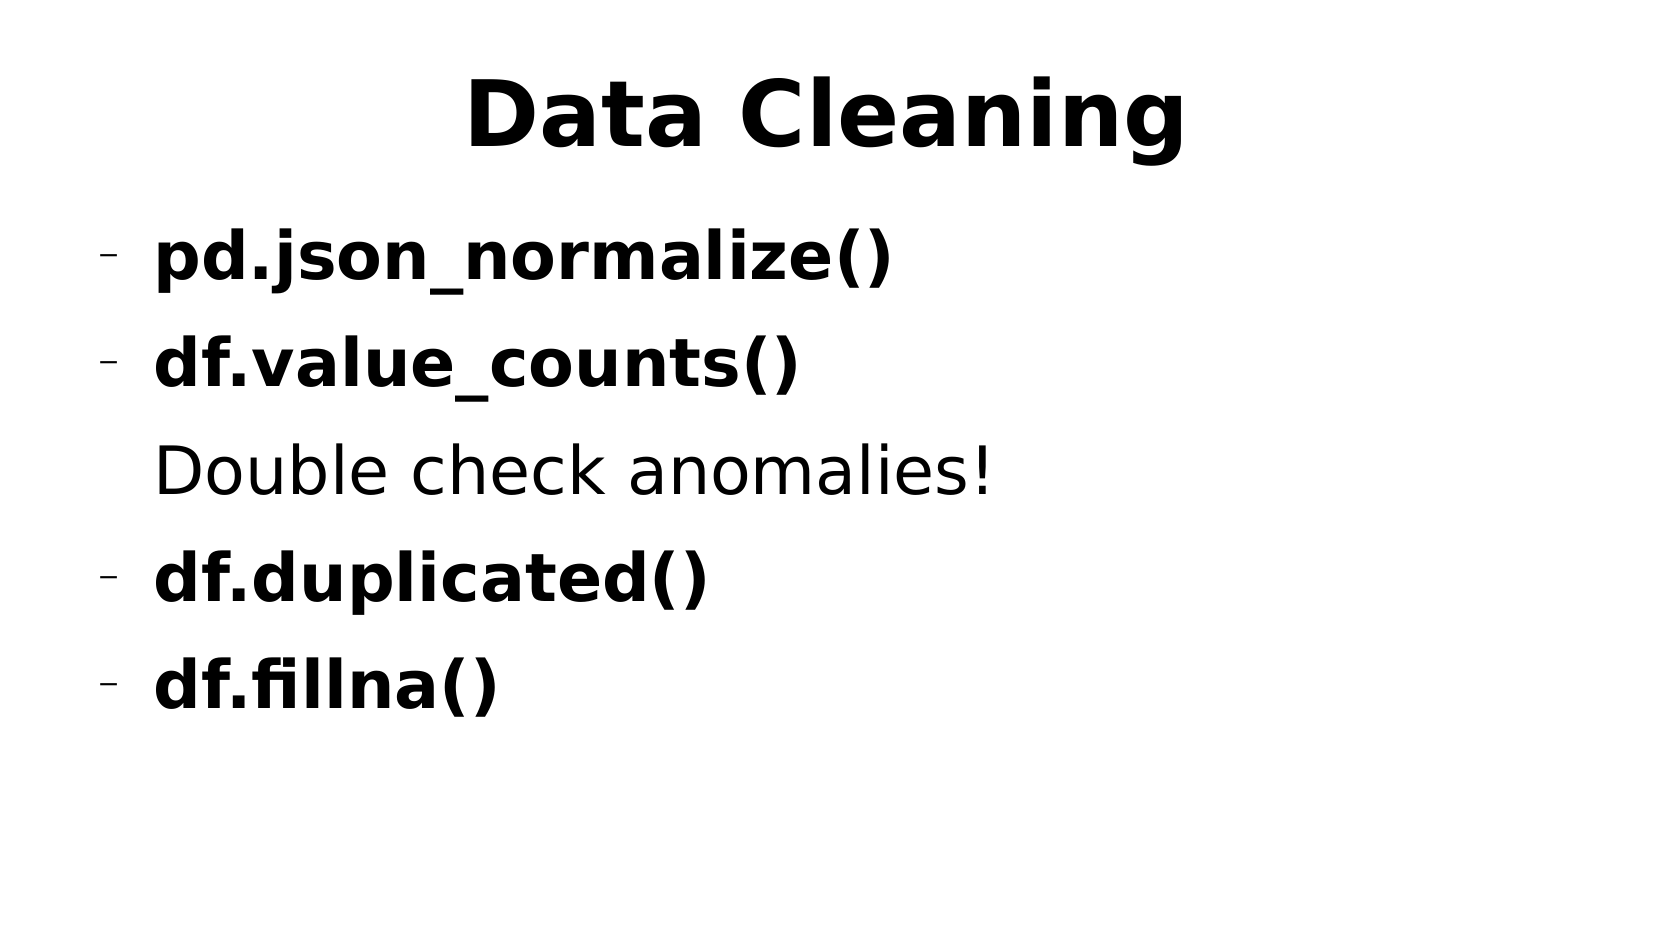

# Data Cleaning
pd.json_normalize()
df.value_counts()
Double check anomalies!
df.duplicated()
df.fillna()